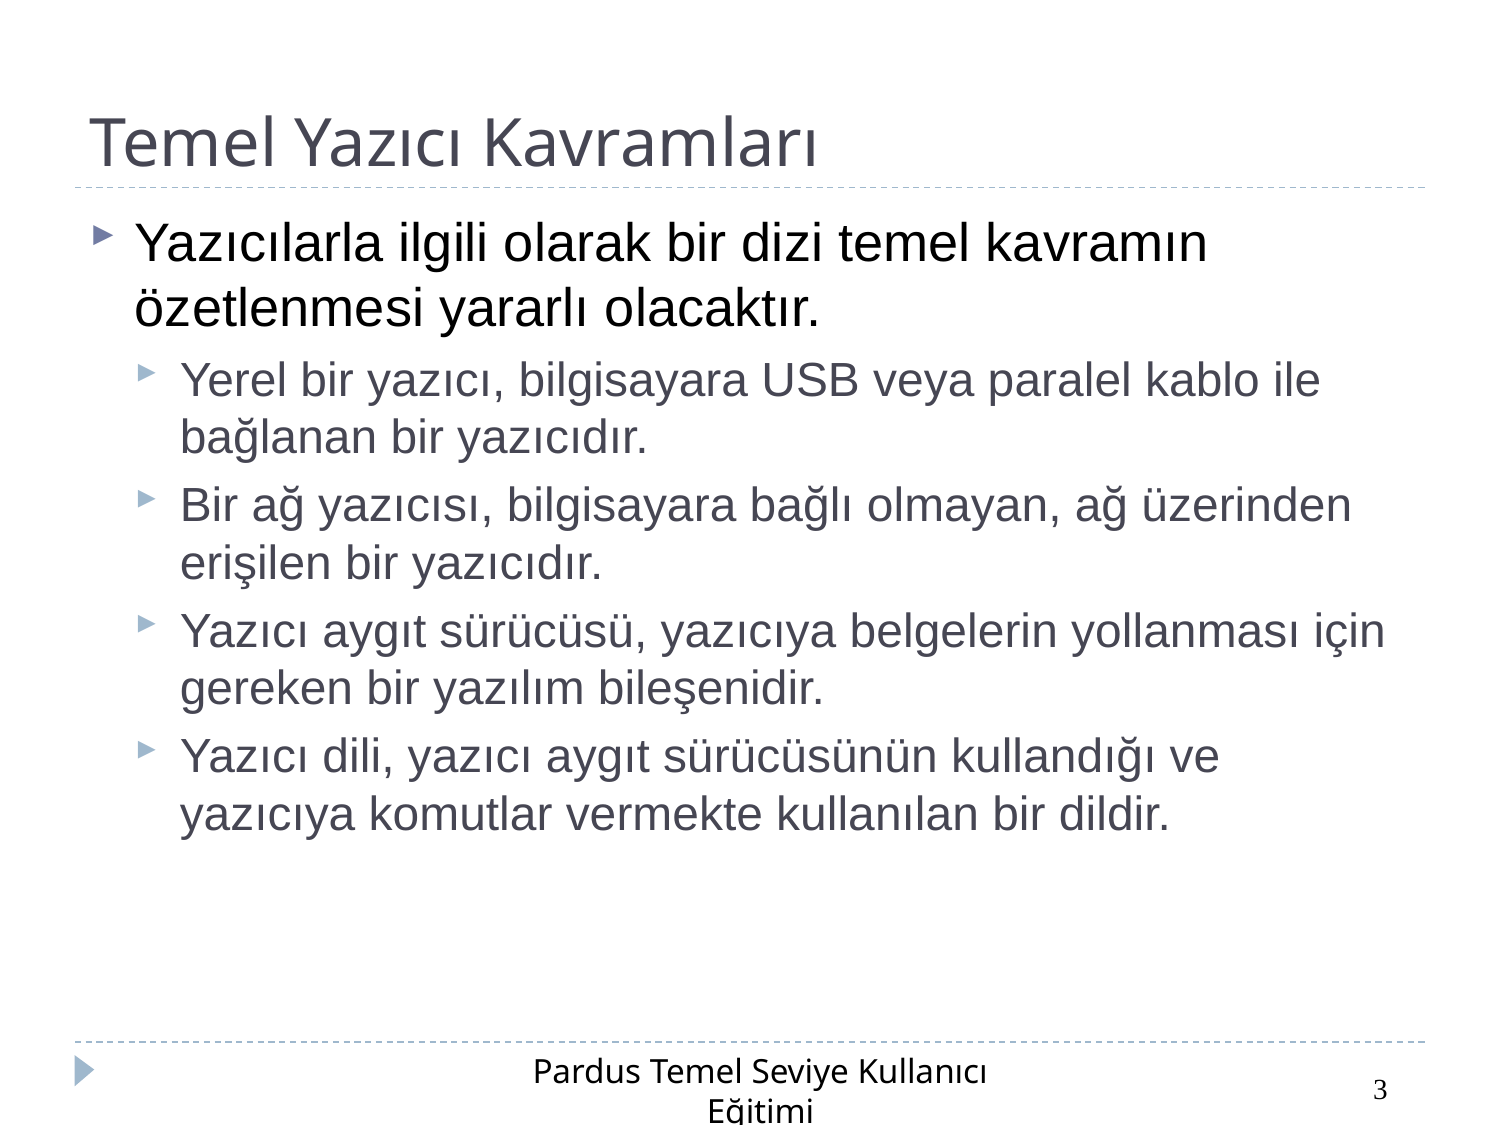

# Temel Yazıcı Kavramları
Yazıcılarla ilgili olarak bir dizi temel kavramın özetlenmesi yararlı olacaktır.
Yerel bir yazıcı, bilgisayara USB veya paralel kablo ile bağlanan bir yazıcıdır.
Bir ağ yazıcısı, bilgisayara bağlı olmayan, ağ üzerinden erişilen bir yazıcıdır.
Yazıcı aygıt sürücüsü, yazıcıya belgelerin yollanması için gereken bir yazılım bileşenidir.
Yazıcı dili, yazıcı aygıt sürücüsünün kullandığı ve yazıcıya komutlar vermekte kullanılan bir dildir.